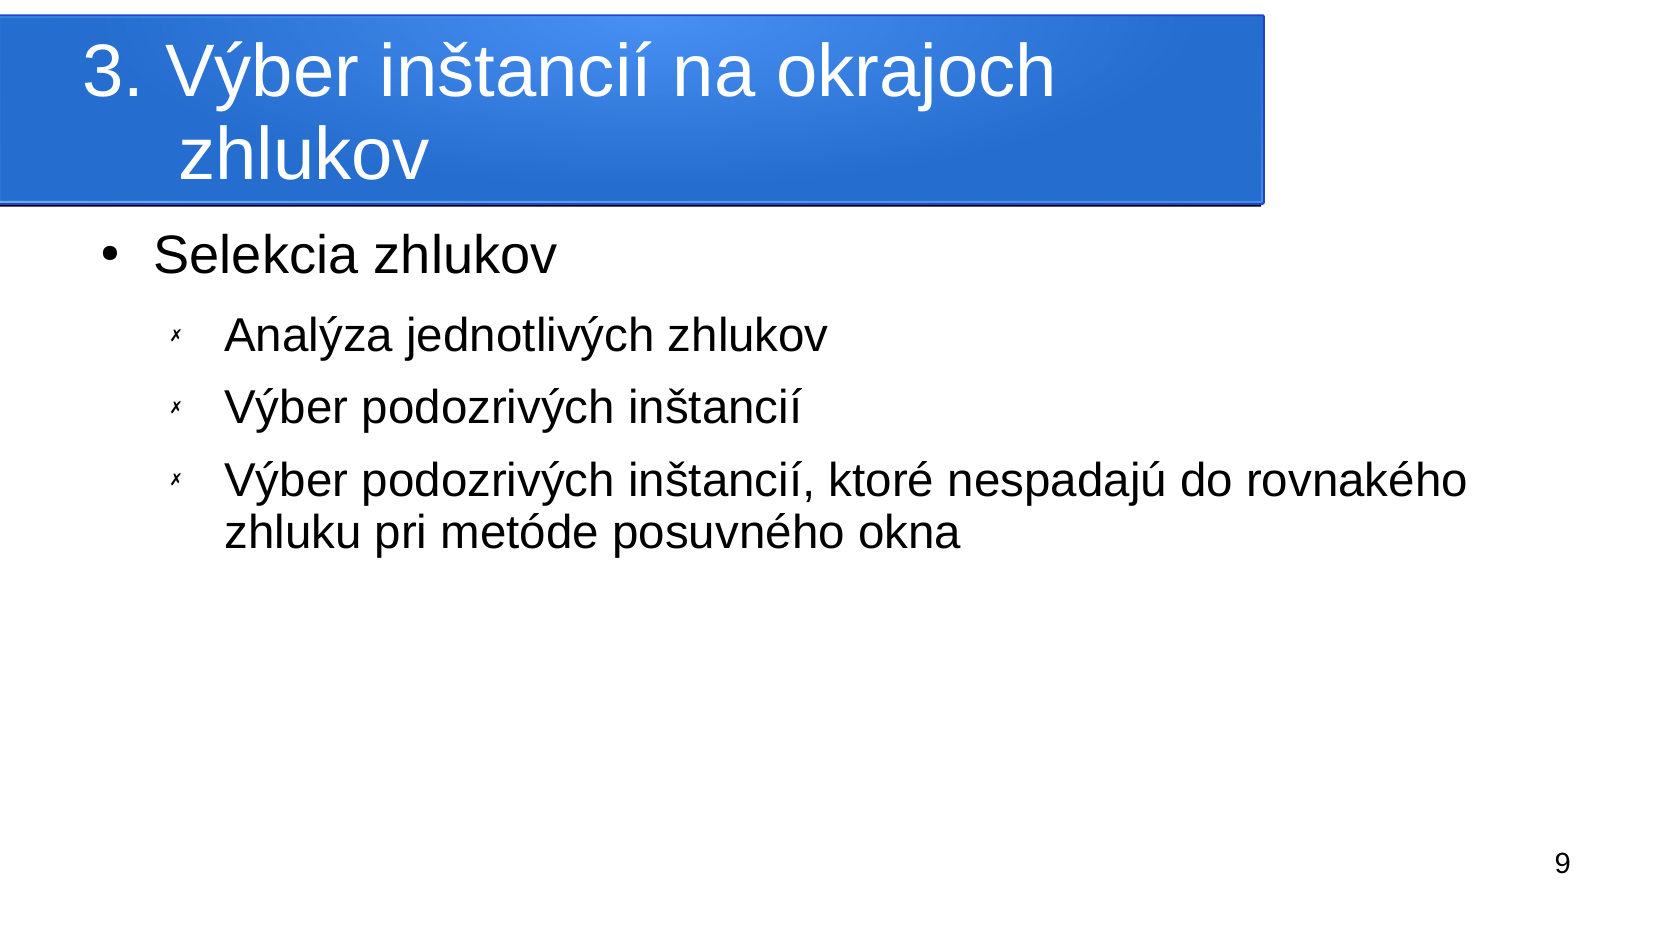

# 3. Výber inštancií na okrajoch 	 	 zhlukov
Selekcia zhlukov
Analýza jednotlivých zhlukov
Výber podozrivých inštancií
Výber podozrivých inštancií, ktoré nespadajú do rovnakého zhluku pri metóde posuvného okna
9